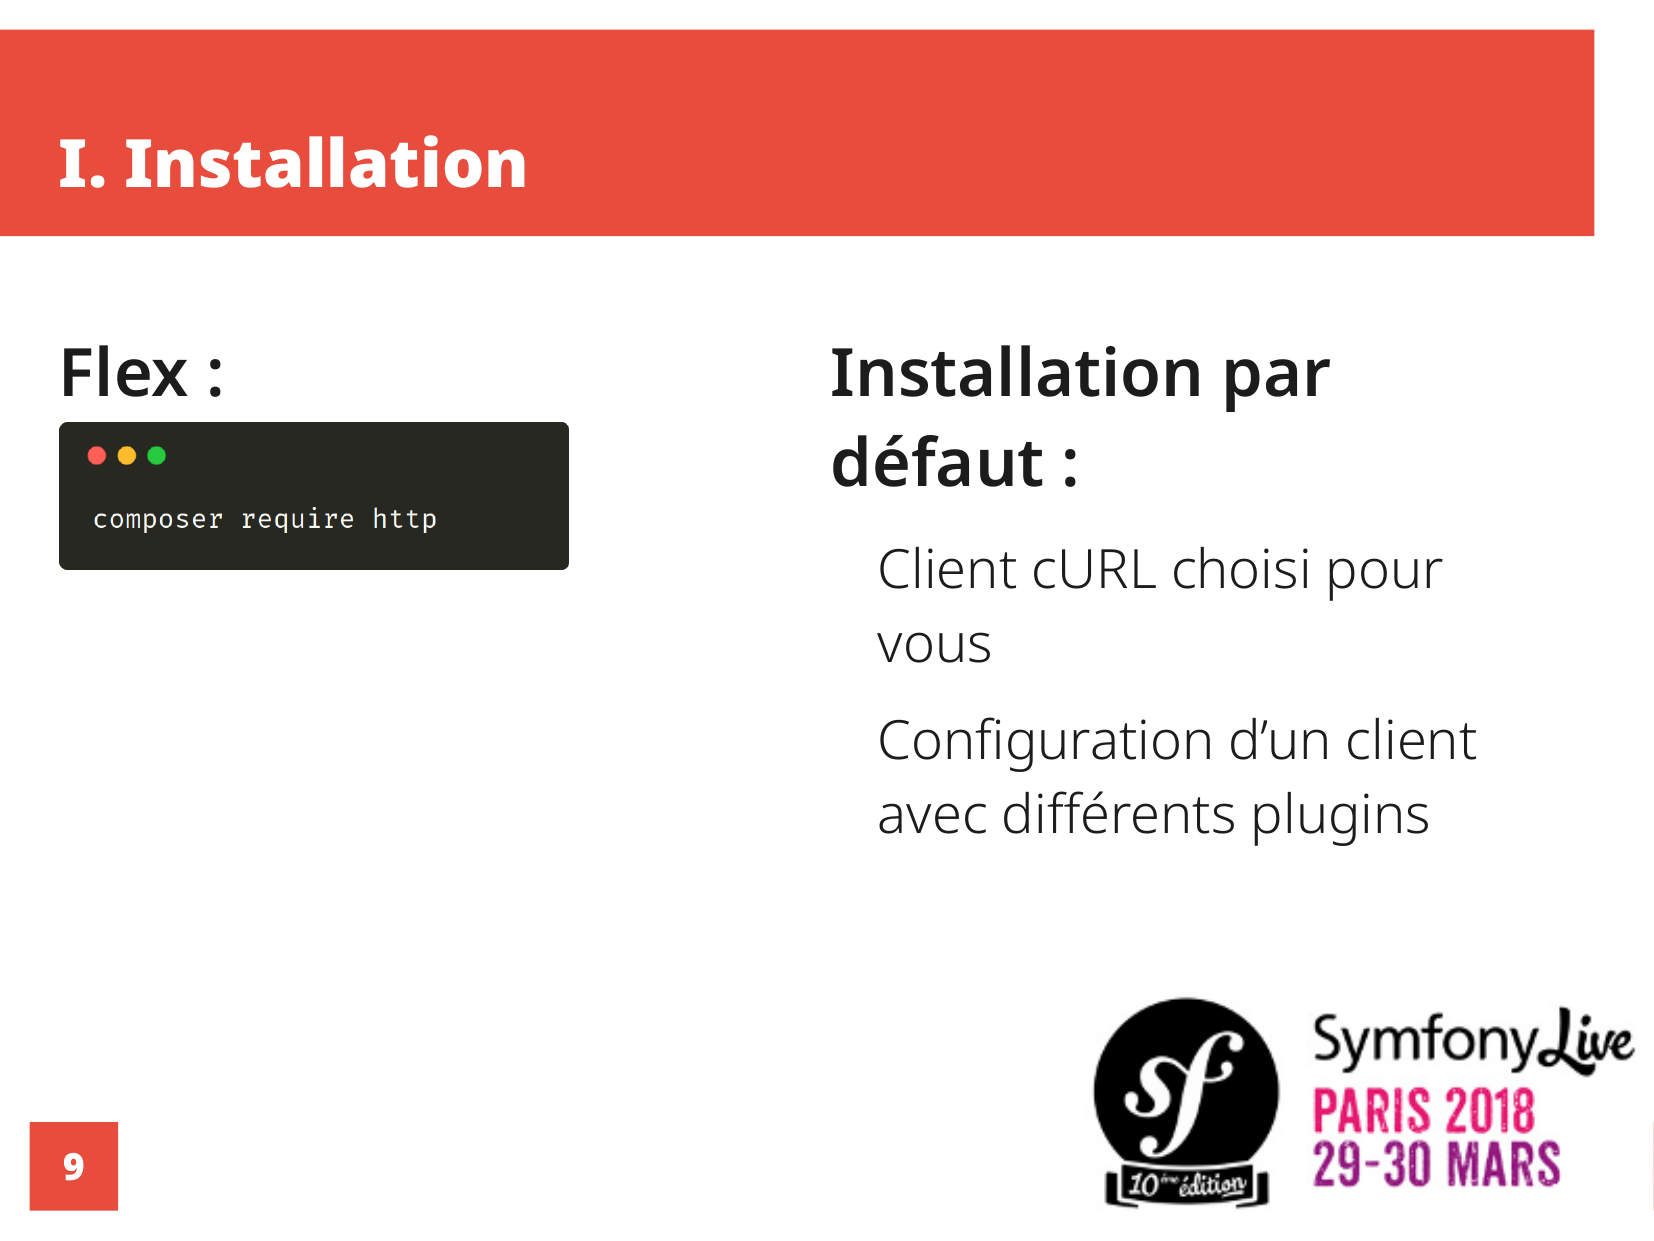

# I. Installation
Flex :
Installation par défaut :
Client cURL choisi pour vous
Configuration d’un client avec différents plugins
9